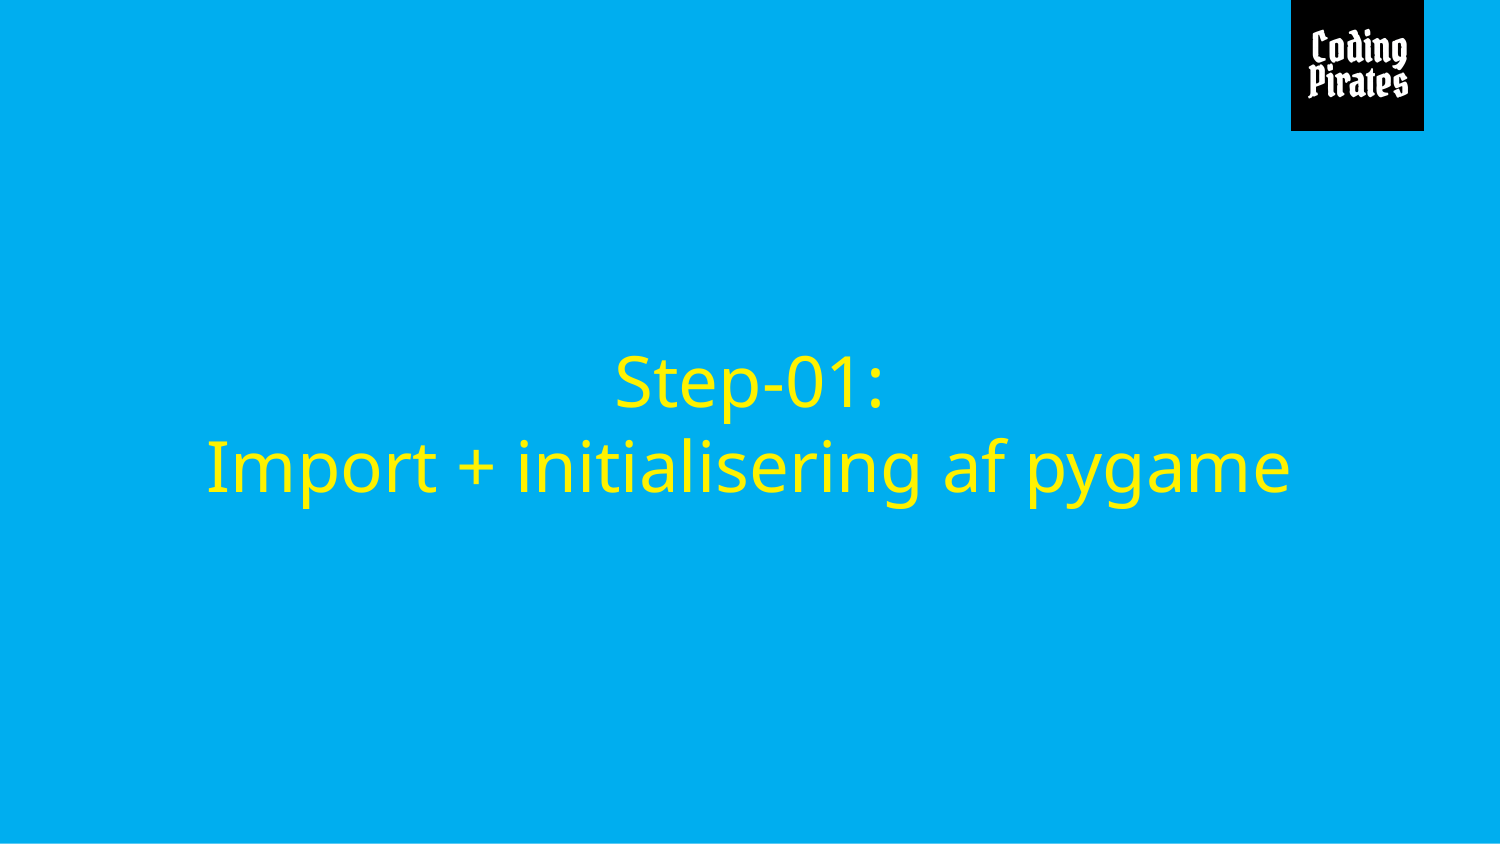

# Step-01: Import + initialisering af pygame